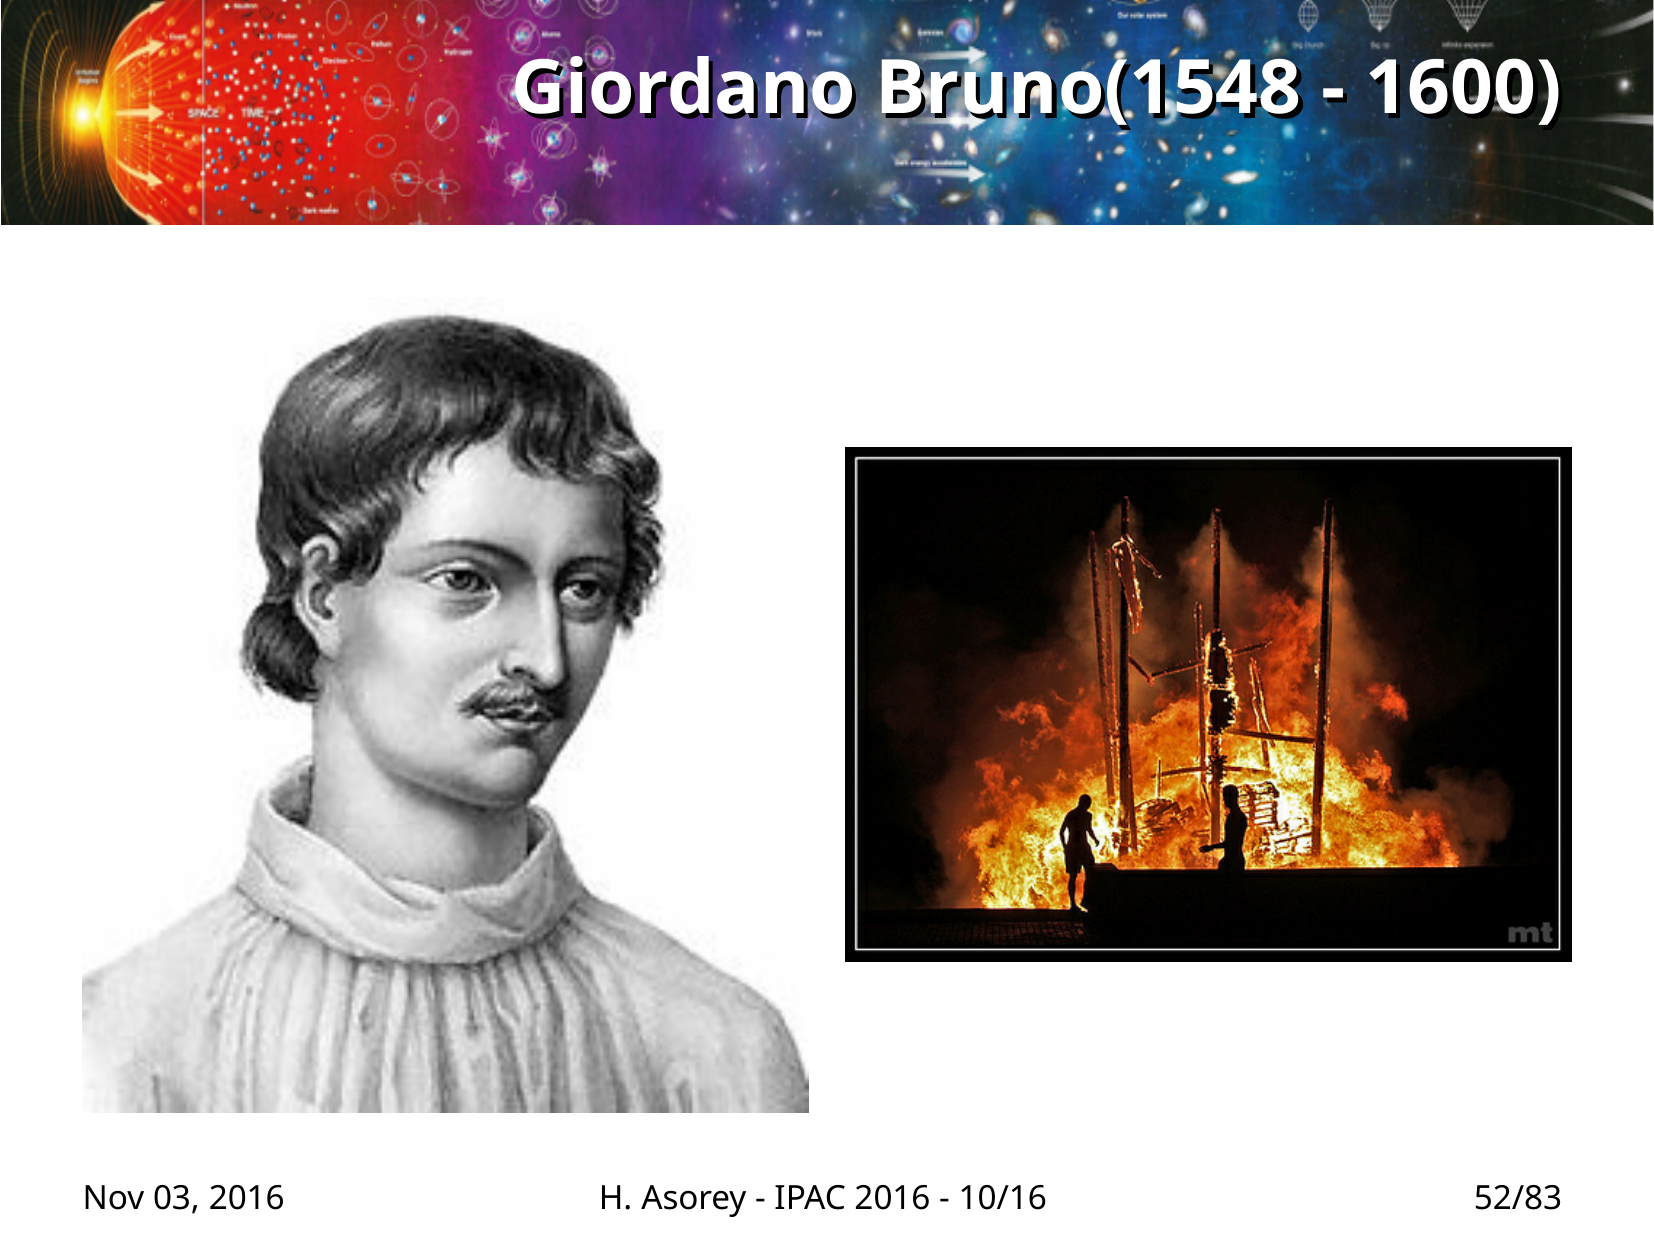

# Giordano Bruno(1548 - 1600)
Nov 03, 2016
H. Asorey - IPAC 2016 - 10/16
52